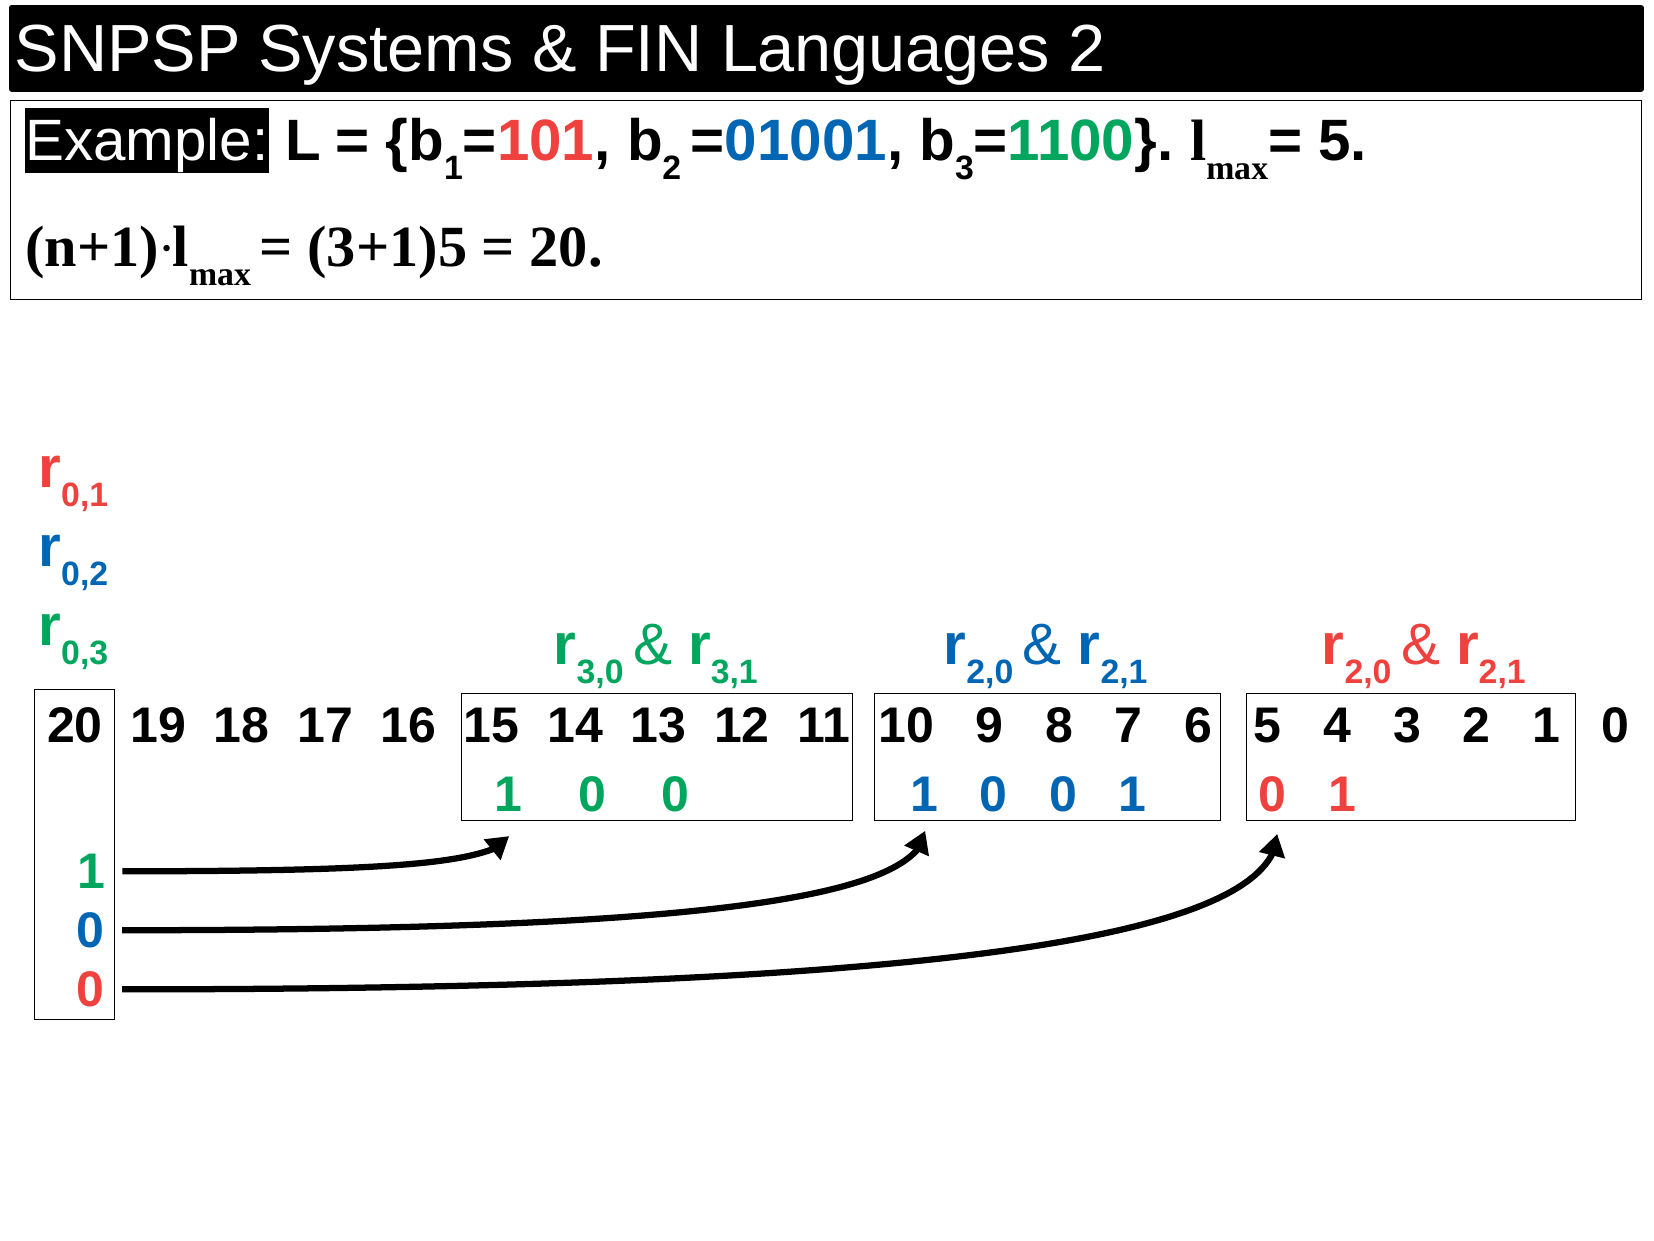

# SNPSP Systems & FIN Languages 2
Example: L = {b1=101, b2 =01001, b3=1100}. lmax= 5.
(n+1)·lmax = (3+1)5 = 20.
r0,1
r0,2
r0,3
 r3,0 & r3,1
 r2,0 & r2,1
 r2,0 & r2,1
20 19 18 17 16 15 14 13 12 11 10 9 8 7 6 5 4 3 2 1 0
 1 19 18 17 16 1 0 0 12 11 1 0 0 1 6 0 1 3 2 1 0
.
.
.
 1
 0
 0